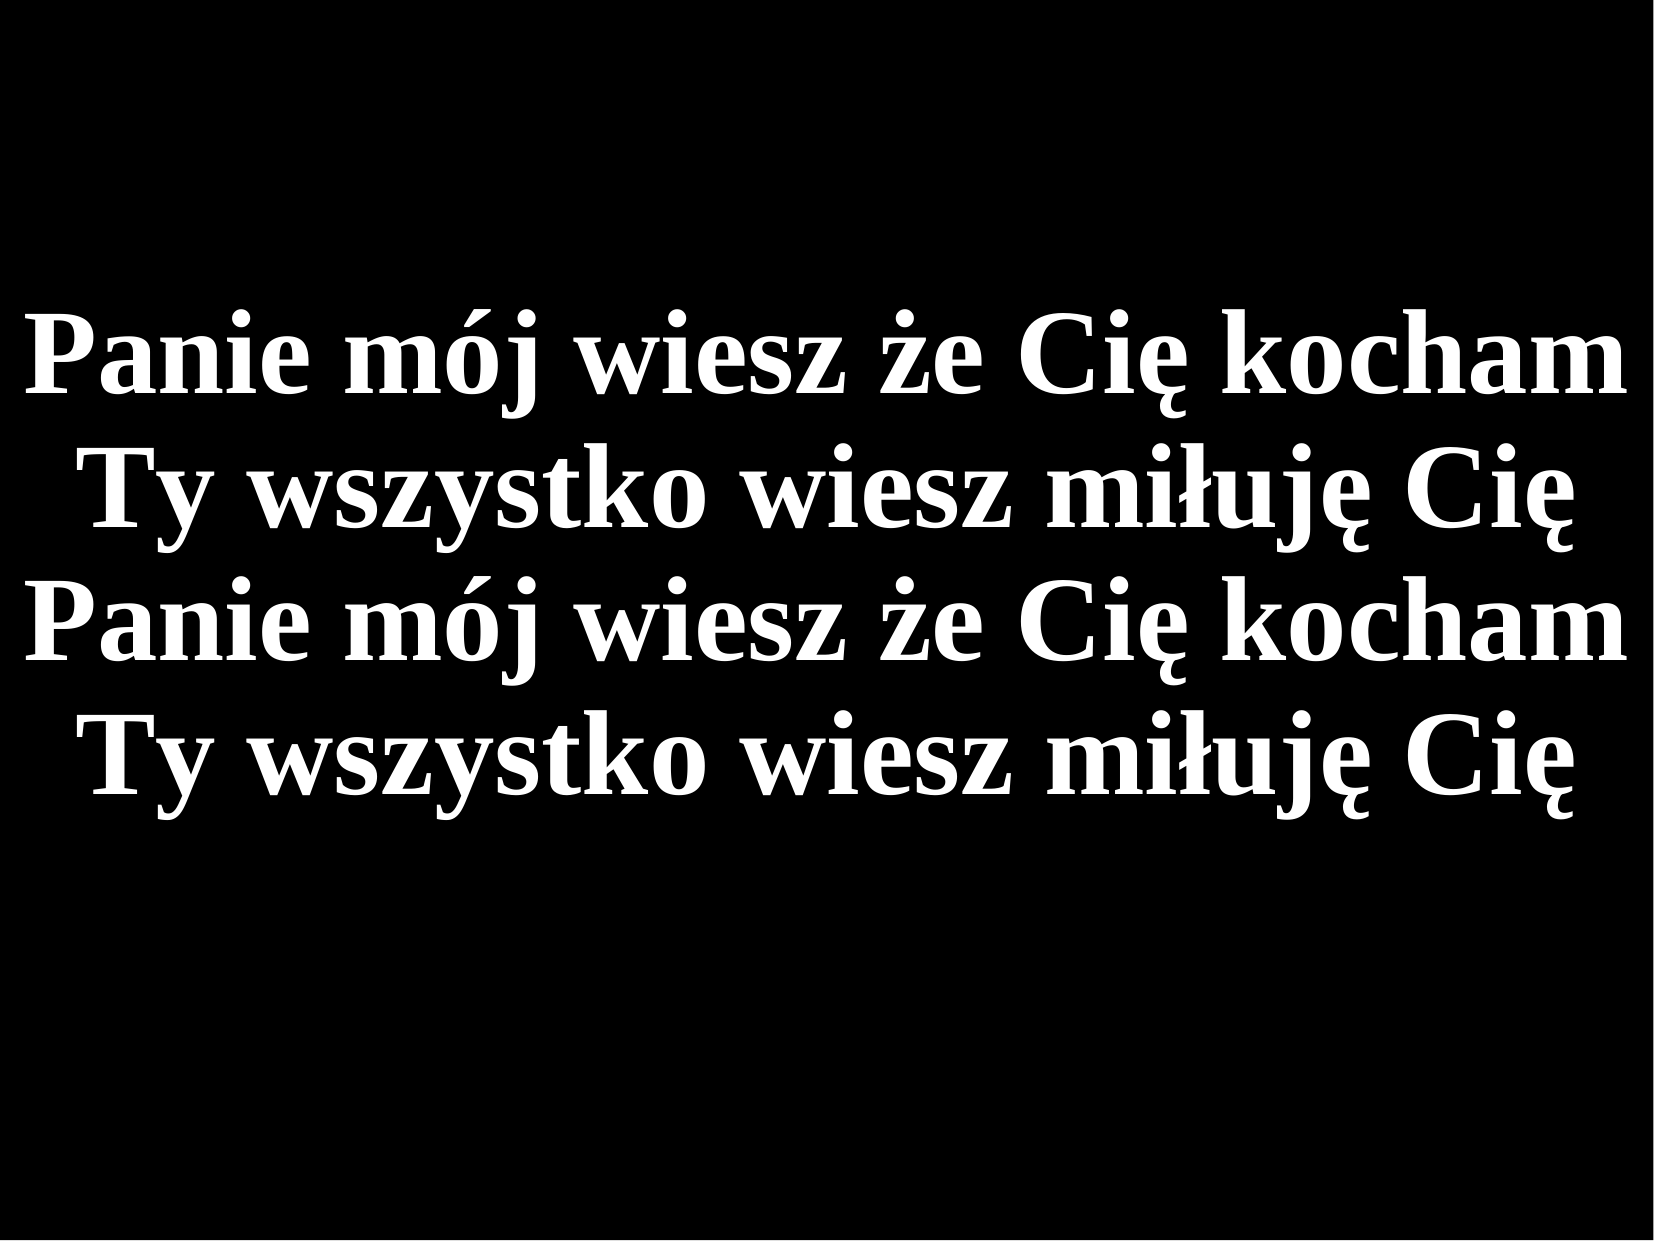

# Panie mój wiesz że Cię kocham Ty wszystko wiesz miłuję Cię Panie mój wiesz że Cię kocham Ty wszystko wiesz miłuję Cię